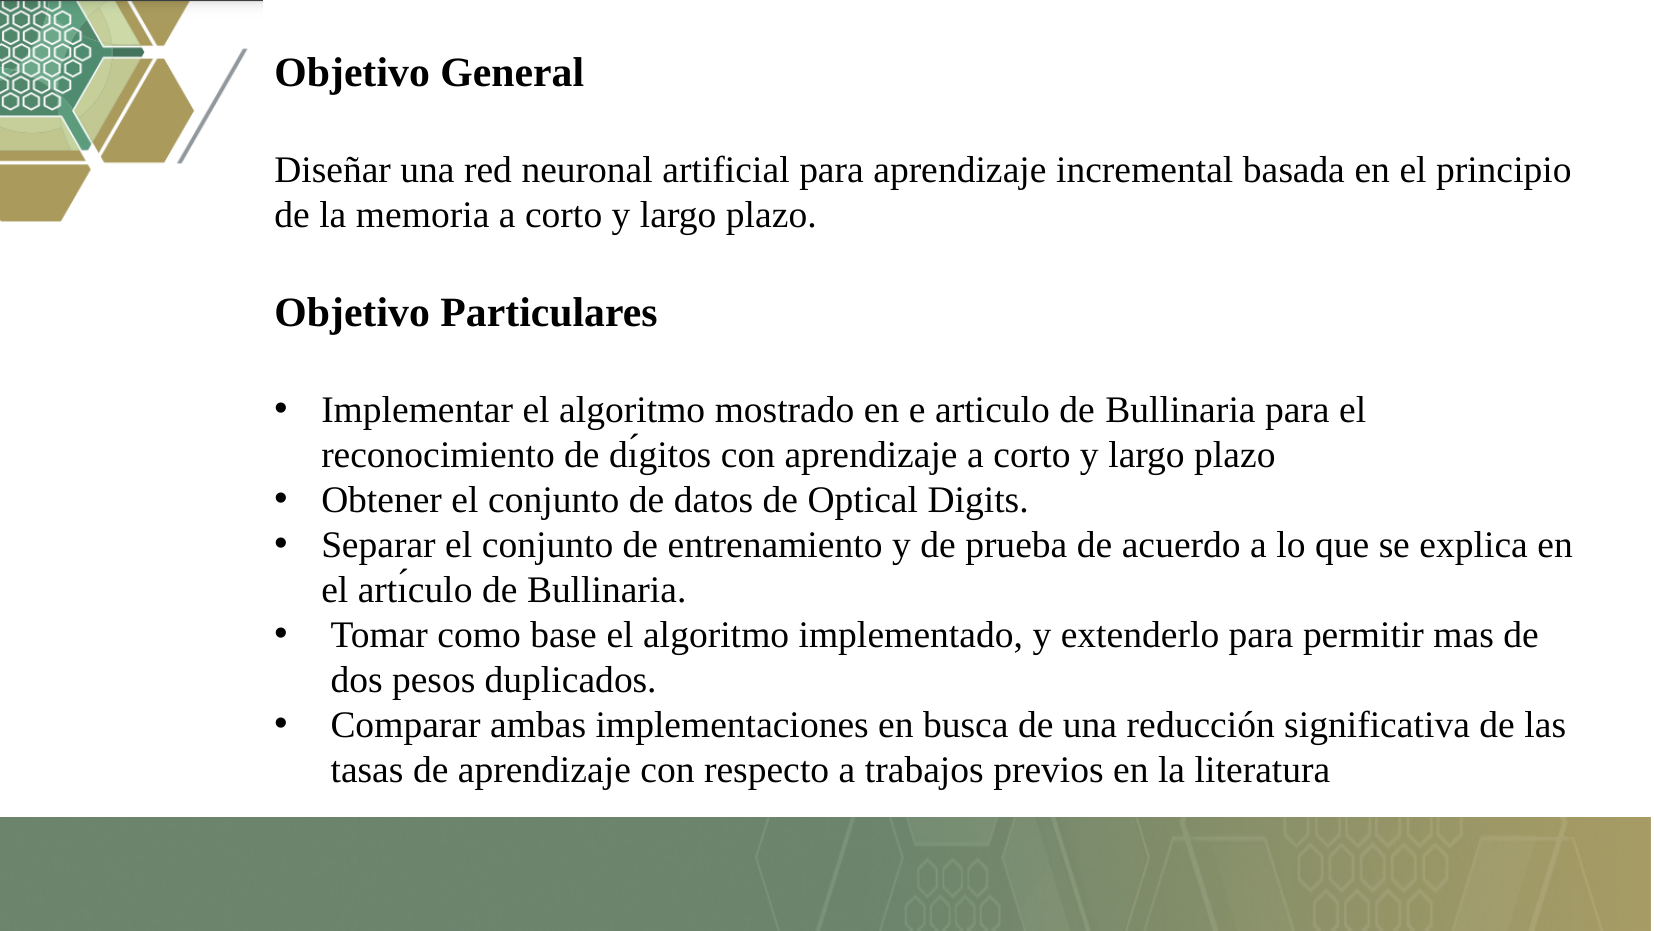

Objetivo General
Diseñar una red neuronal artificial para aprendizaje incremental basada en el principio de la memoria a corto y largo plazo.
Objetivo Particulares
Implementar el algoritmo mostrado en e articulo de Bullinaria para el reconocimiento de dı́gitos con aprendizaje a corto y largo plazo
Obtener el conjunto de datos de Optical Digits.
Separar el conjunto de entrenamiento y de prueba de acuerdo a lo que se explica en el artı́culo de Bullinaria.
Tomar como base el algoritmo implementado, y extenderlo para permitir mas de dos pesos duplicados.
Comparar ambas implementaciones en busca de una reducción significativa de las tasas de aprendizaje con respecto a trabajos previos en la literatura